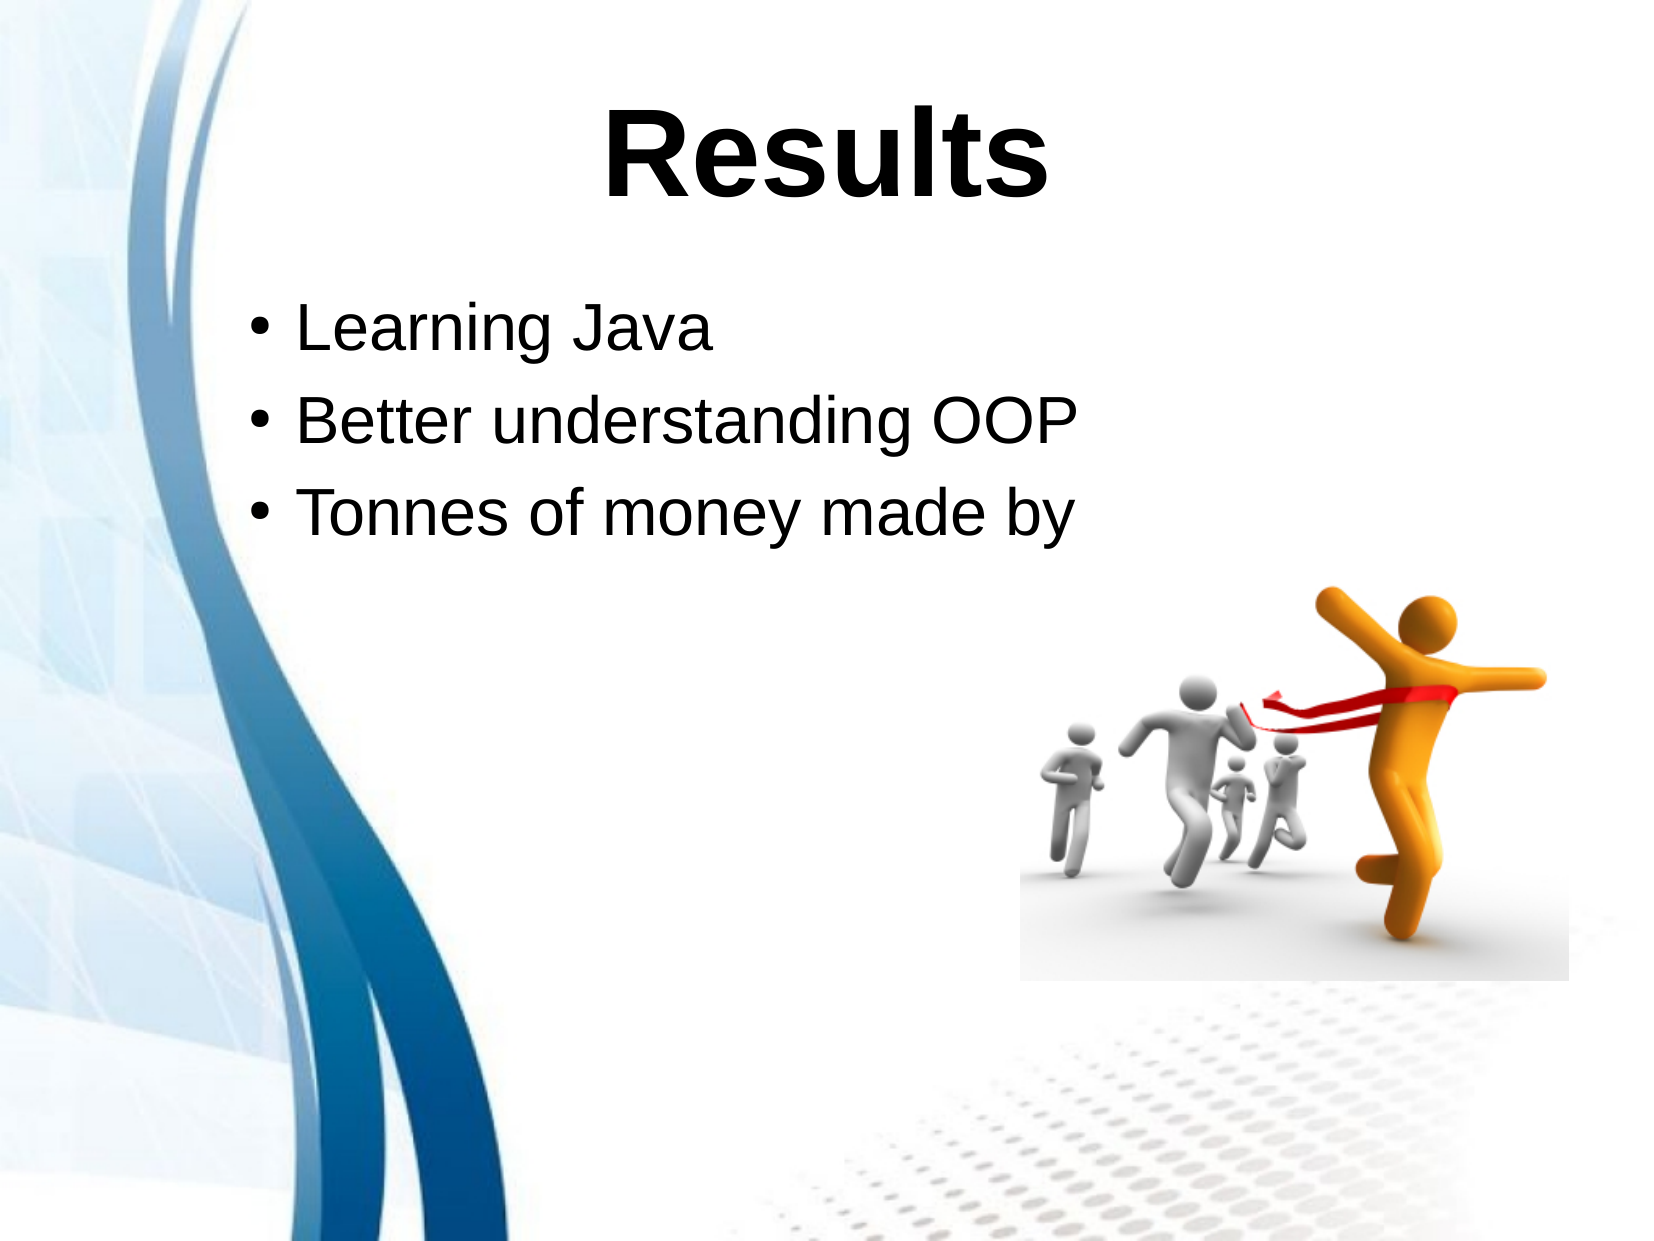

# Results
Learning Java
Better understanding OOP
Tonnes of money made by